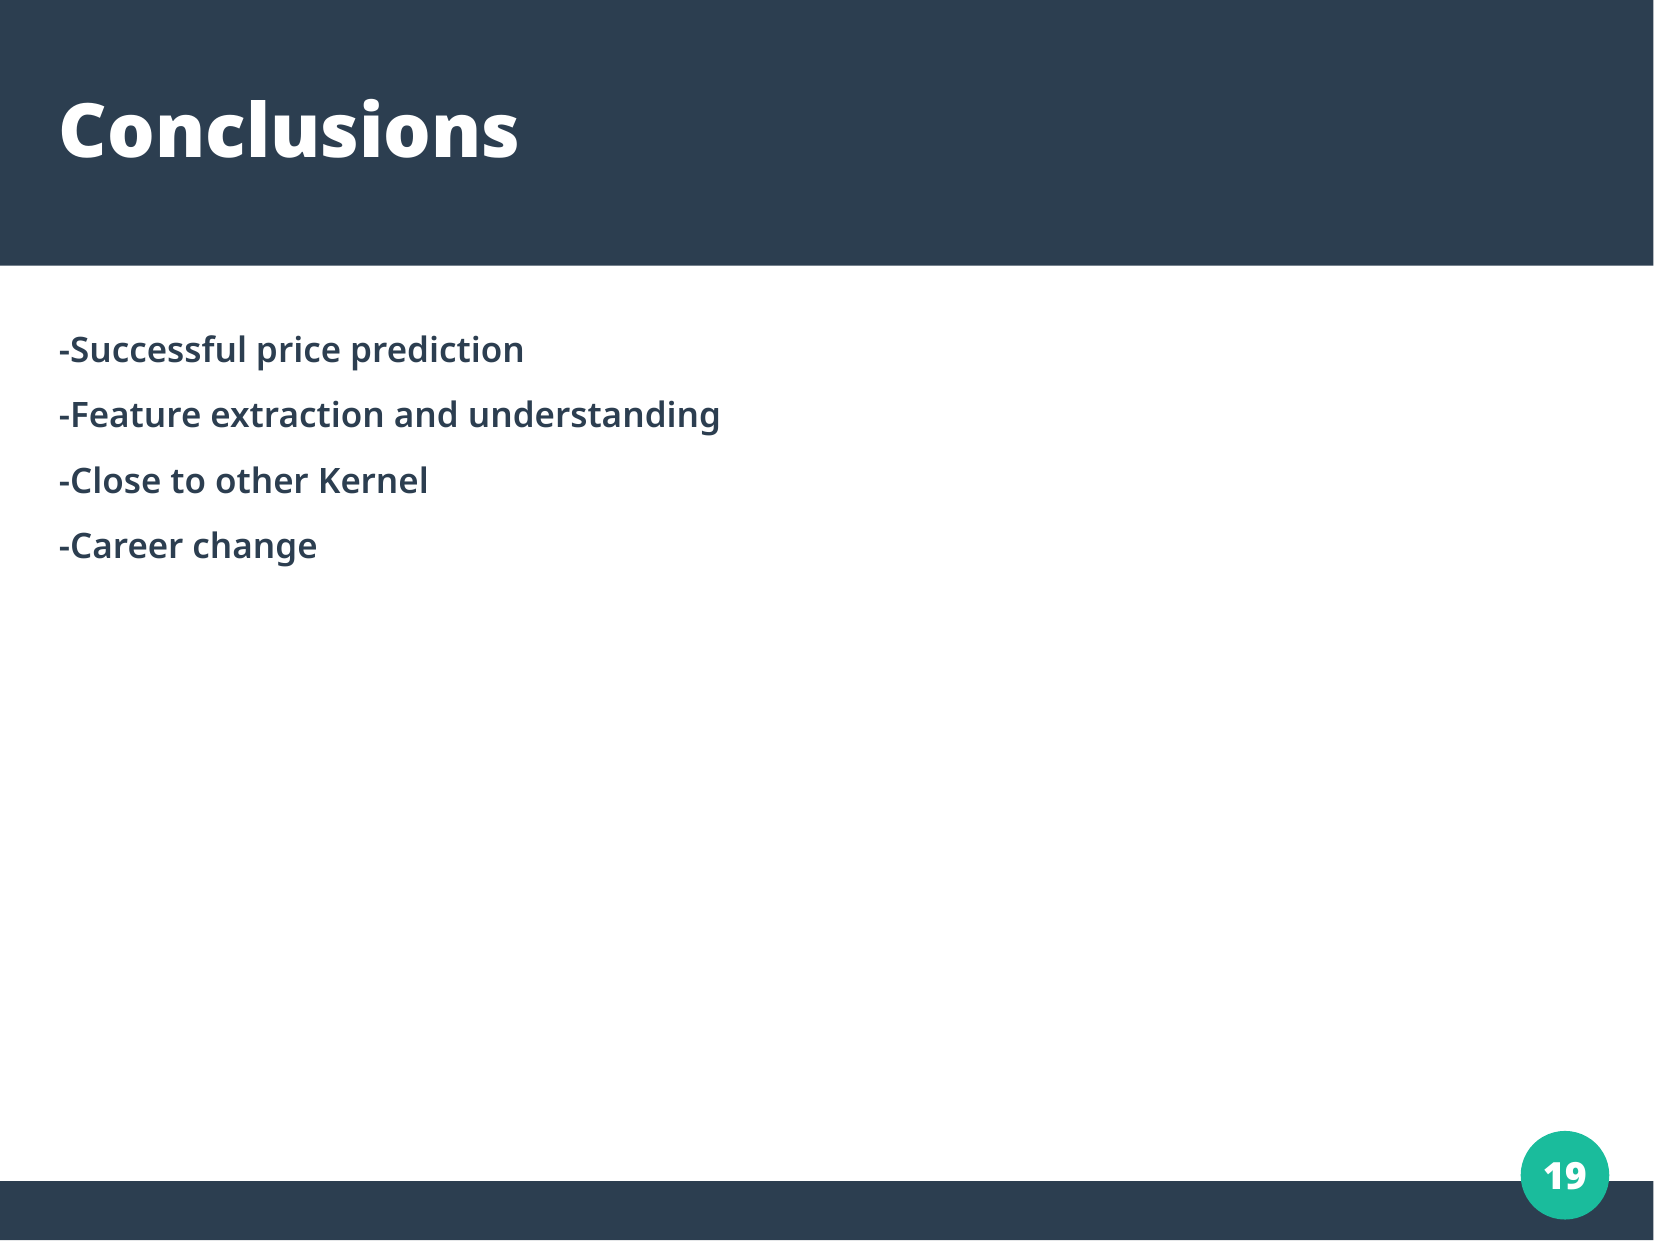

# Conclusions
-Successful price prediction
-Feature extraction and understanding
-Close to other Kernel
-Career change
19